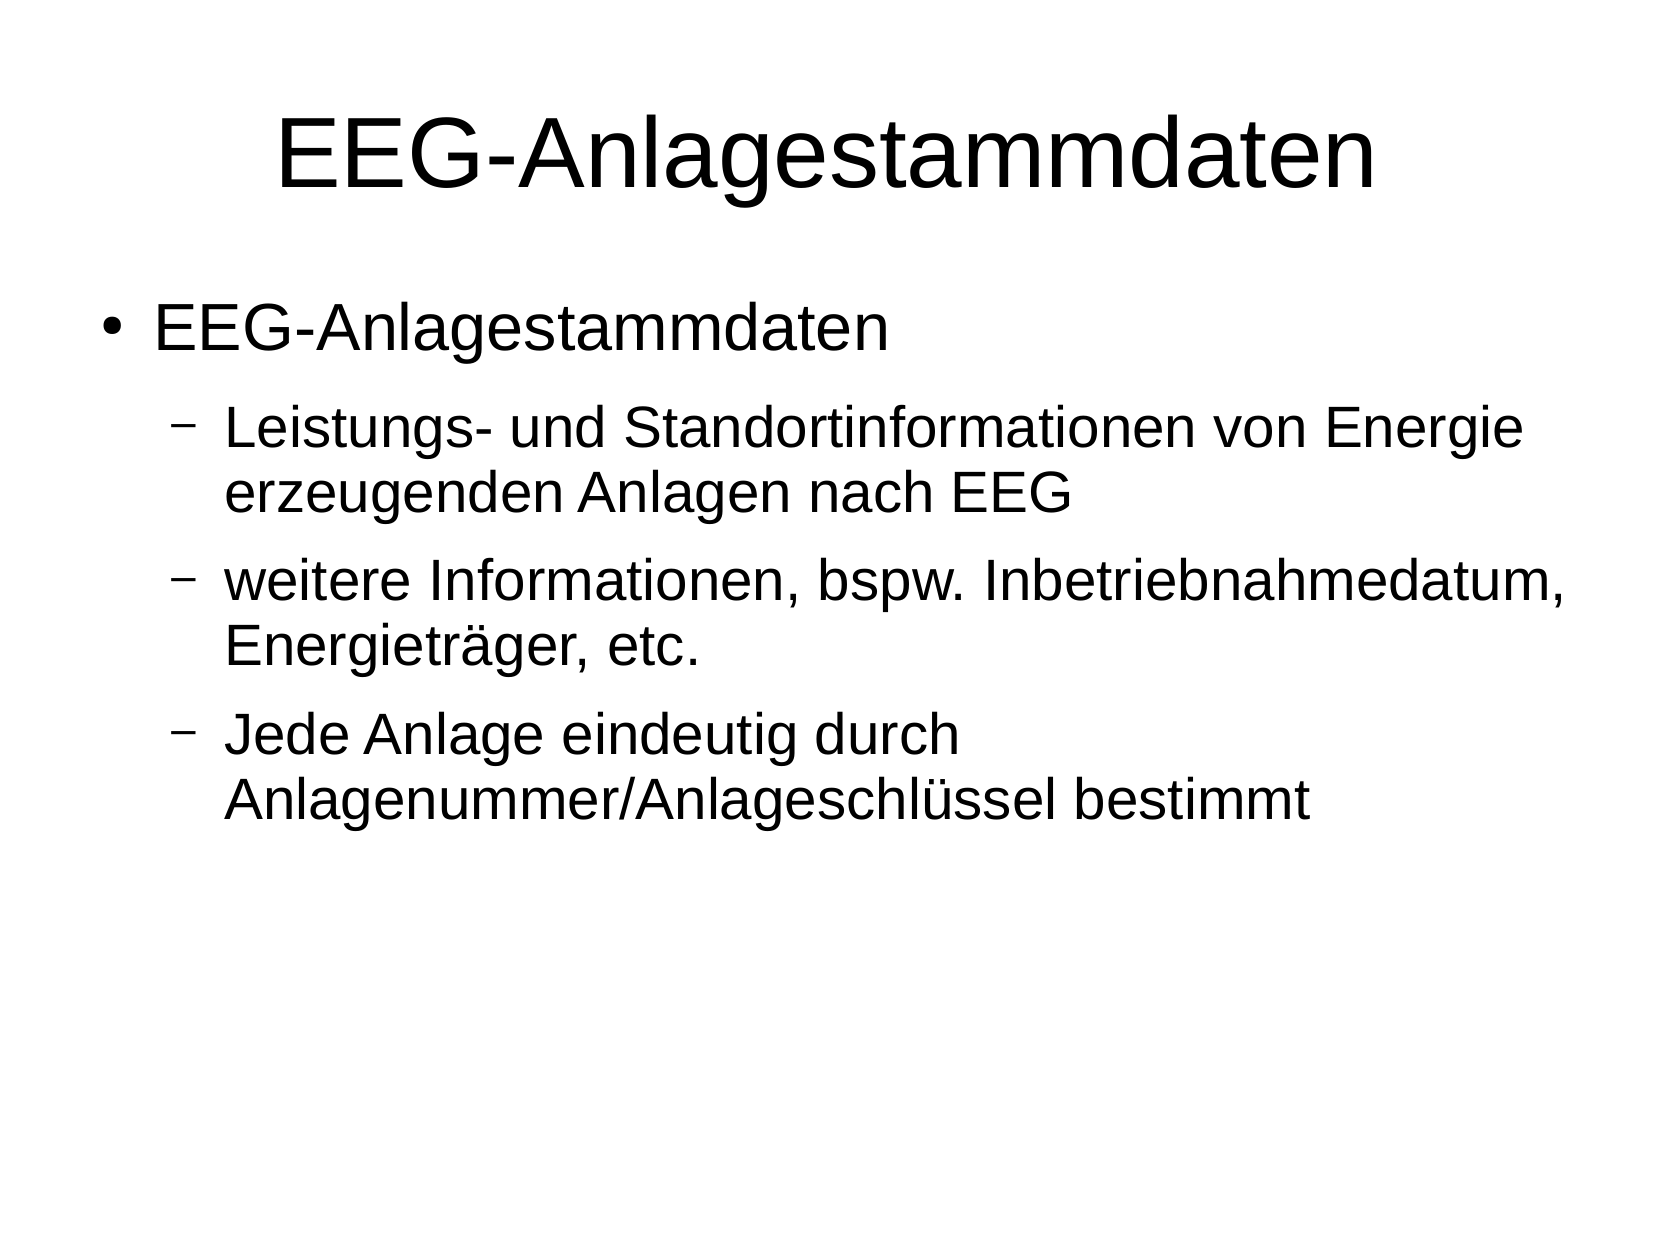

# EEG-Anlagestammdaten
EEG-Anlagestammdaten
Leistungs- und Standortinformationen von Energie erzeugenden Anlagen nach EEG
weitere Informationen, bspw. Inbetriebnahmedatum, Energieträger, etc.
Jede Anlage eindeutig durch Anlagenummer/Anlageschlüssel bestimmt